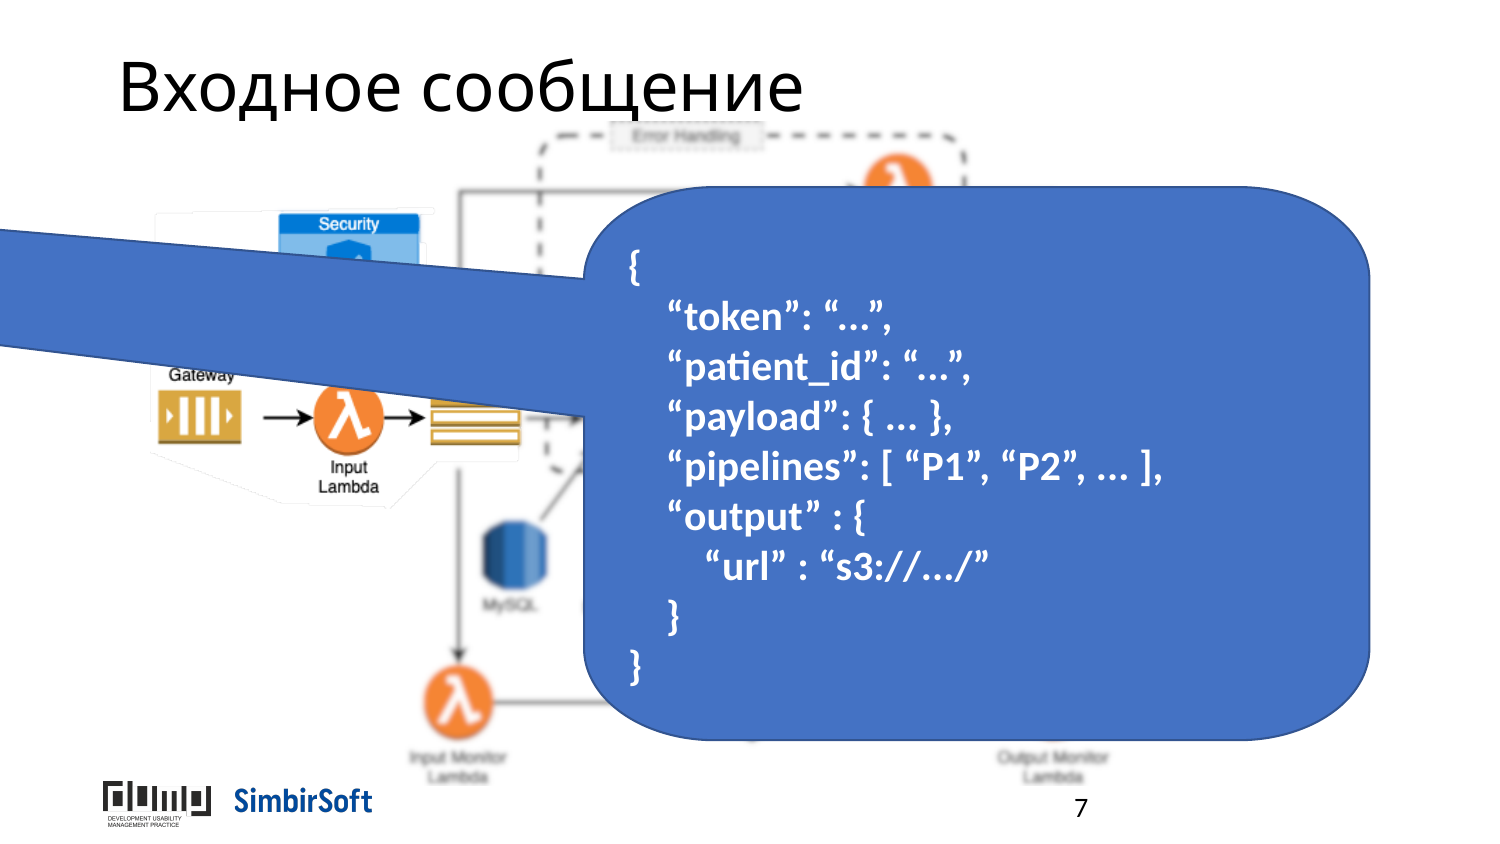

# Входное сообщение
{
    “token”: “...”,
    “patient_id”: “...”,
    “payload”: { ... },
    “pipelines”: [ “P1”, “P2”, ... ],
    “output” : {
        “url” : “s3://.../”
    }
}